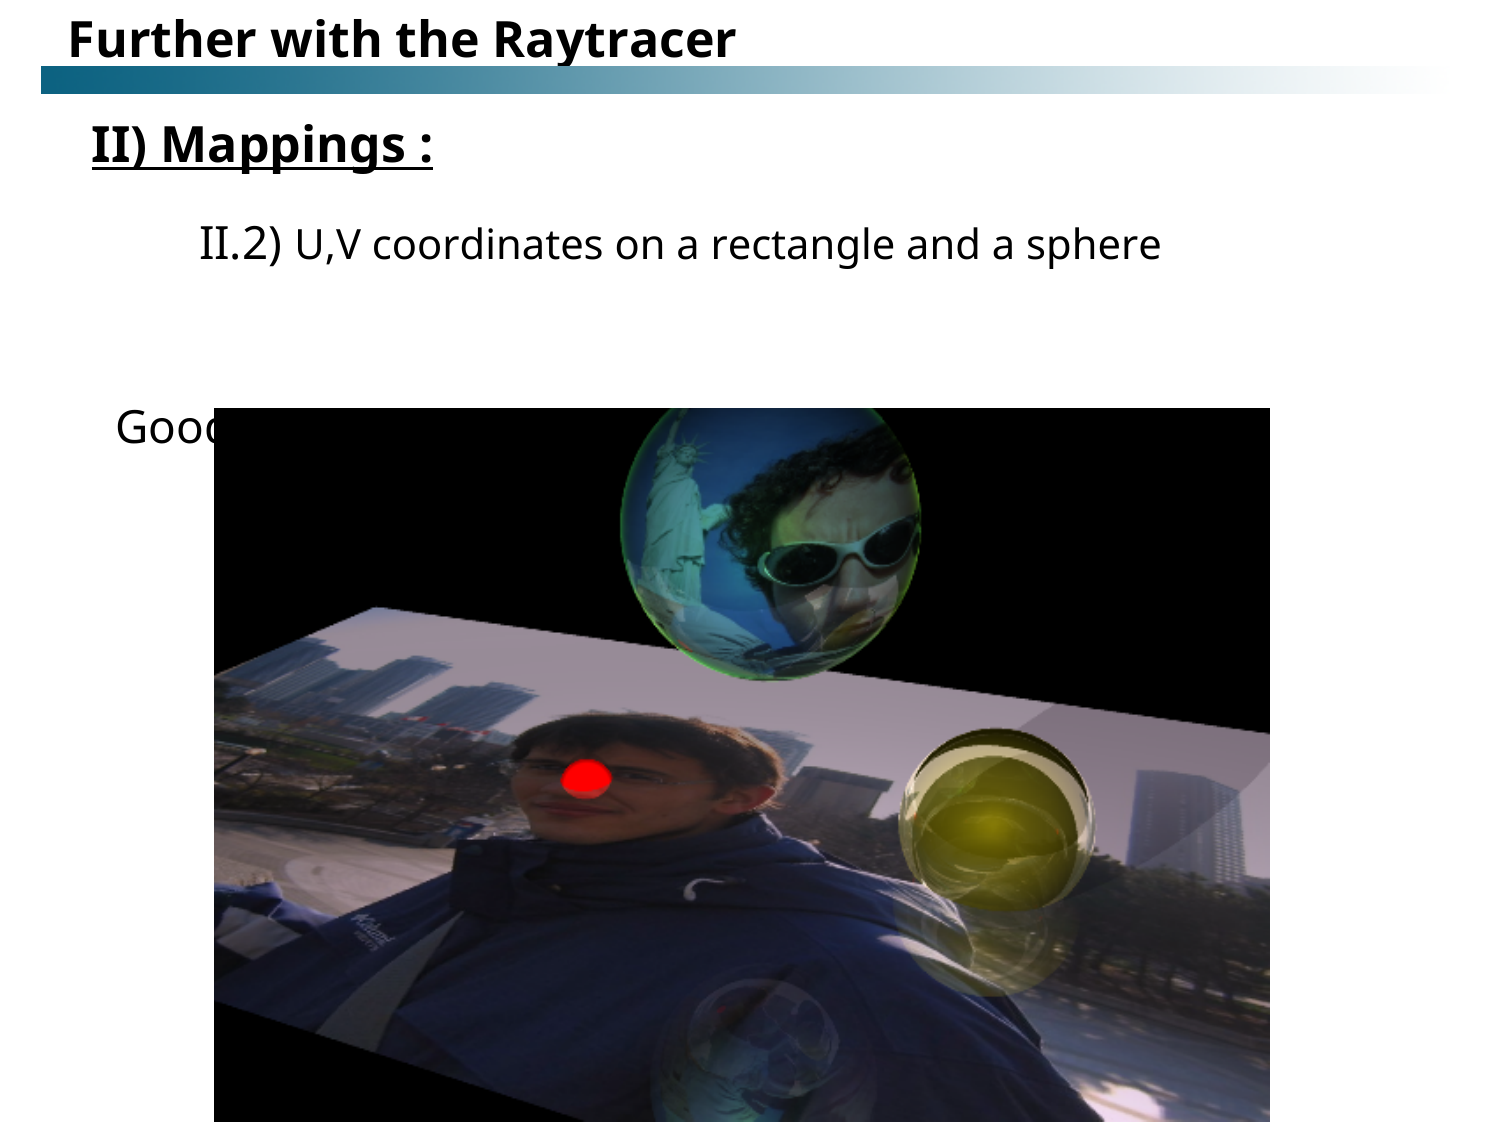

# Further with the Raytracer
II) Mappings :
II.2) U,V coordinates on a rectangle and a sphere
 Good results !